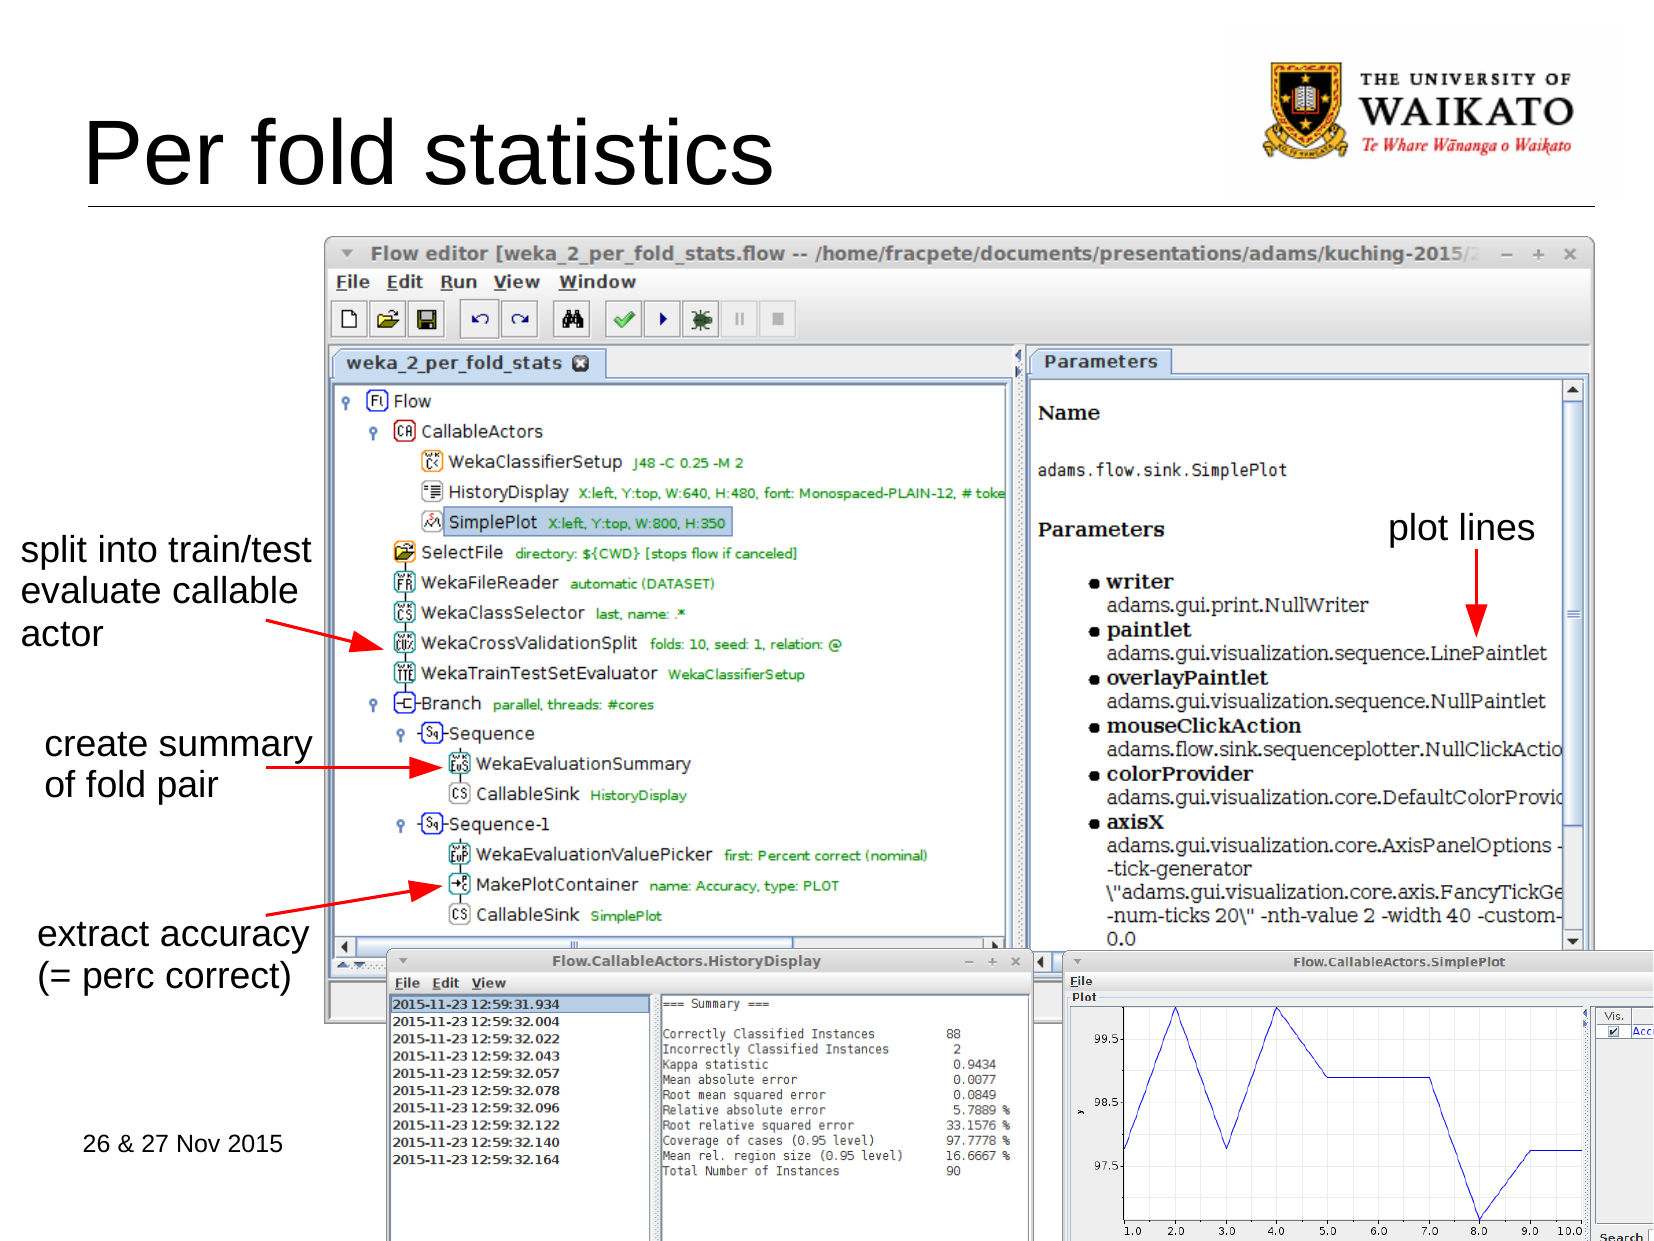

# Per fold statistics
plot lines
split into train/test
evaluate callable
actor
create summary
of fold pair
extract accuracy
(= perc correct)
26 & 27 Nov 2015
Peter Reutemann
7